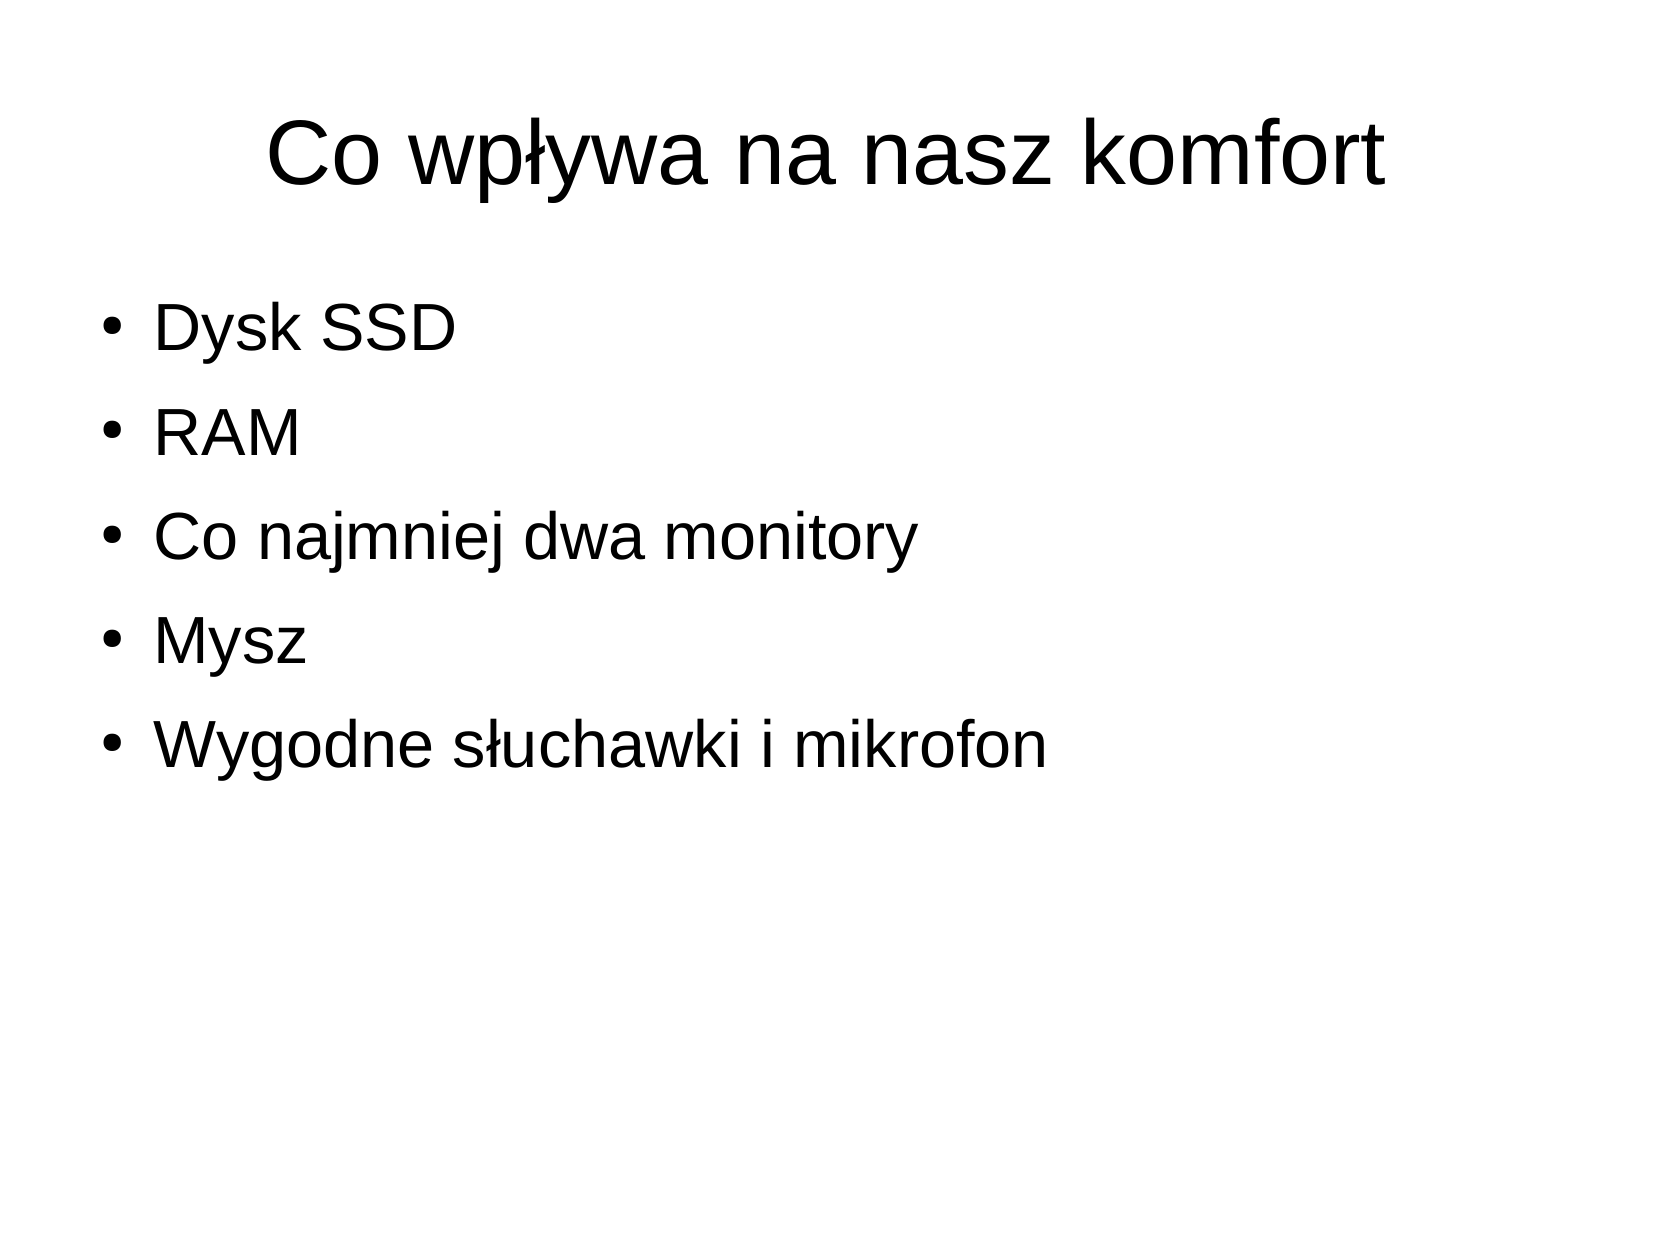

# Co wpływa na nasz komfort
Dysk SSD
RAM
Co najmniej dwa monitory
Mysz
Wygodne słuchawki i mikrofon